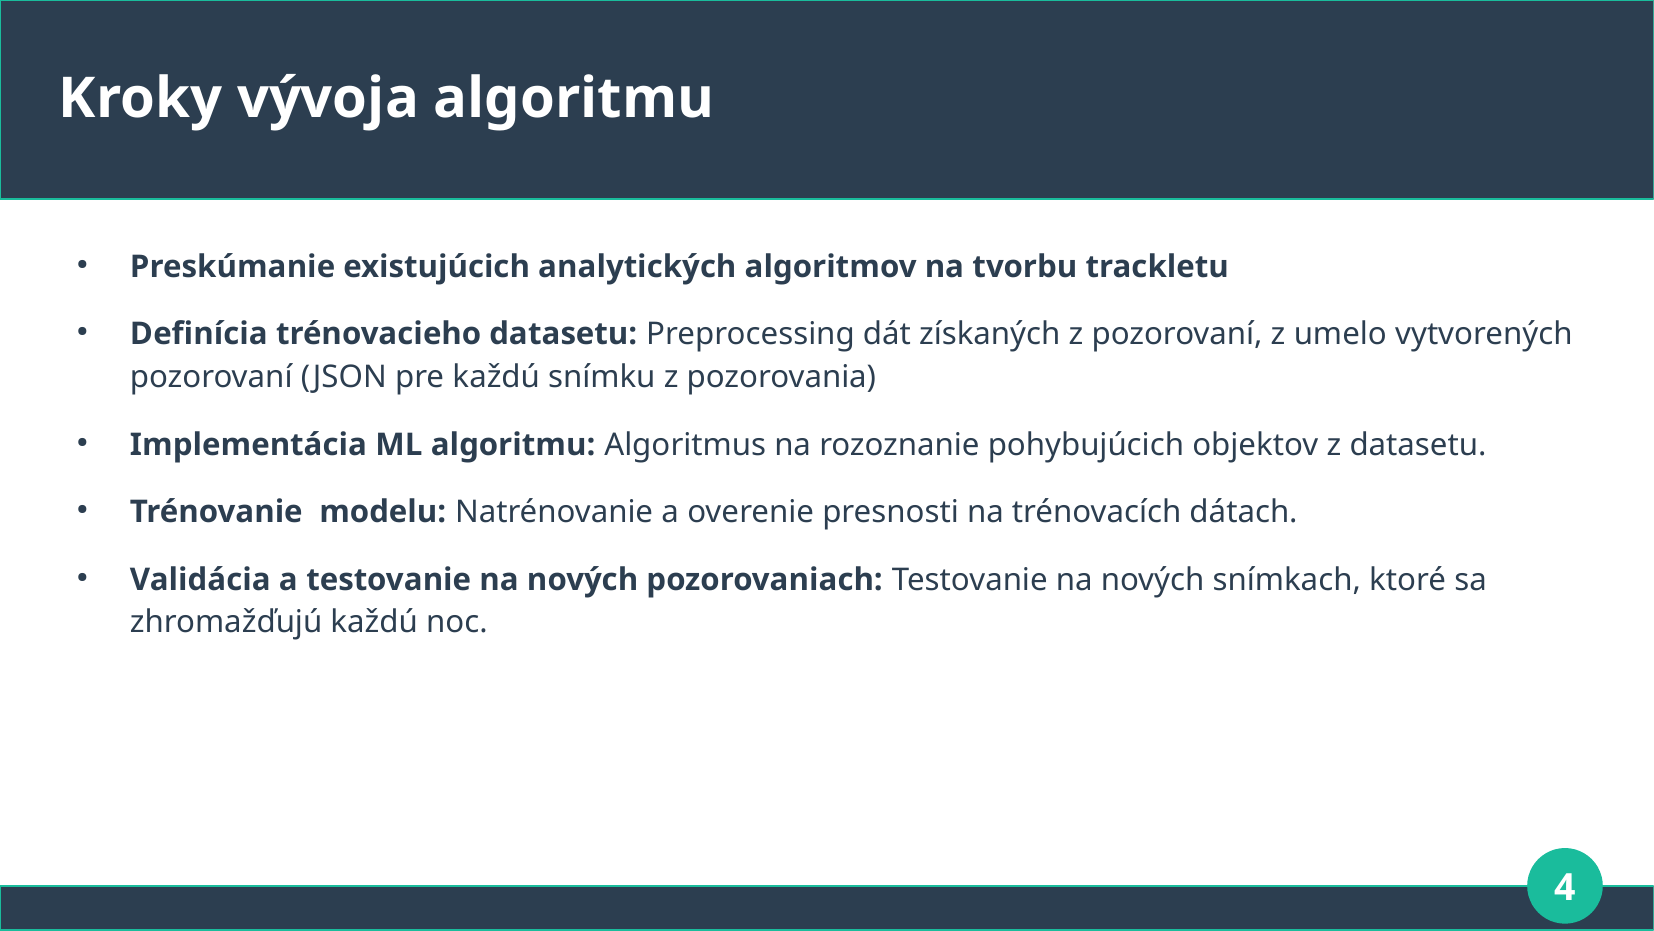

# Kroky vývoja algoritmu
Preskúmanie existujúcich analytických algoritmov na tvorbu trackletu
Definícia trénovacieho datasetu: Preprocessing dát získaných z pozorovaní, z umelo vytvorených pozorovaní (JSON pre každú snímku z pozorovania)
Implementácia ML algoritmu: Algoritmus na rozoznanie pohybujúcich objektov z datasetu.
Trénovanie modelu: Natrénovanie a overenie presnosti na trénovacích dátach.
Validácia a testovanie na nových pozorovaniach: Testovanie na nových snímkach, ktoré sa zhromažďujú každú noc.
4